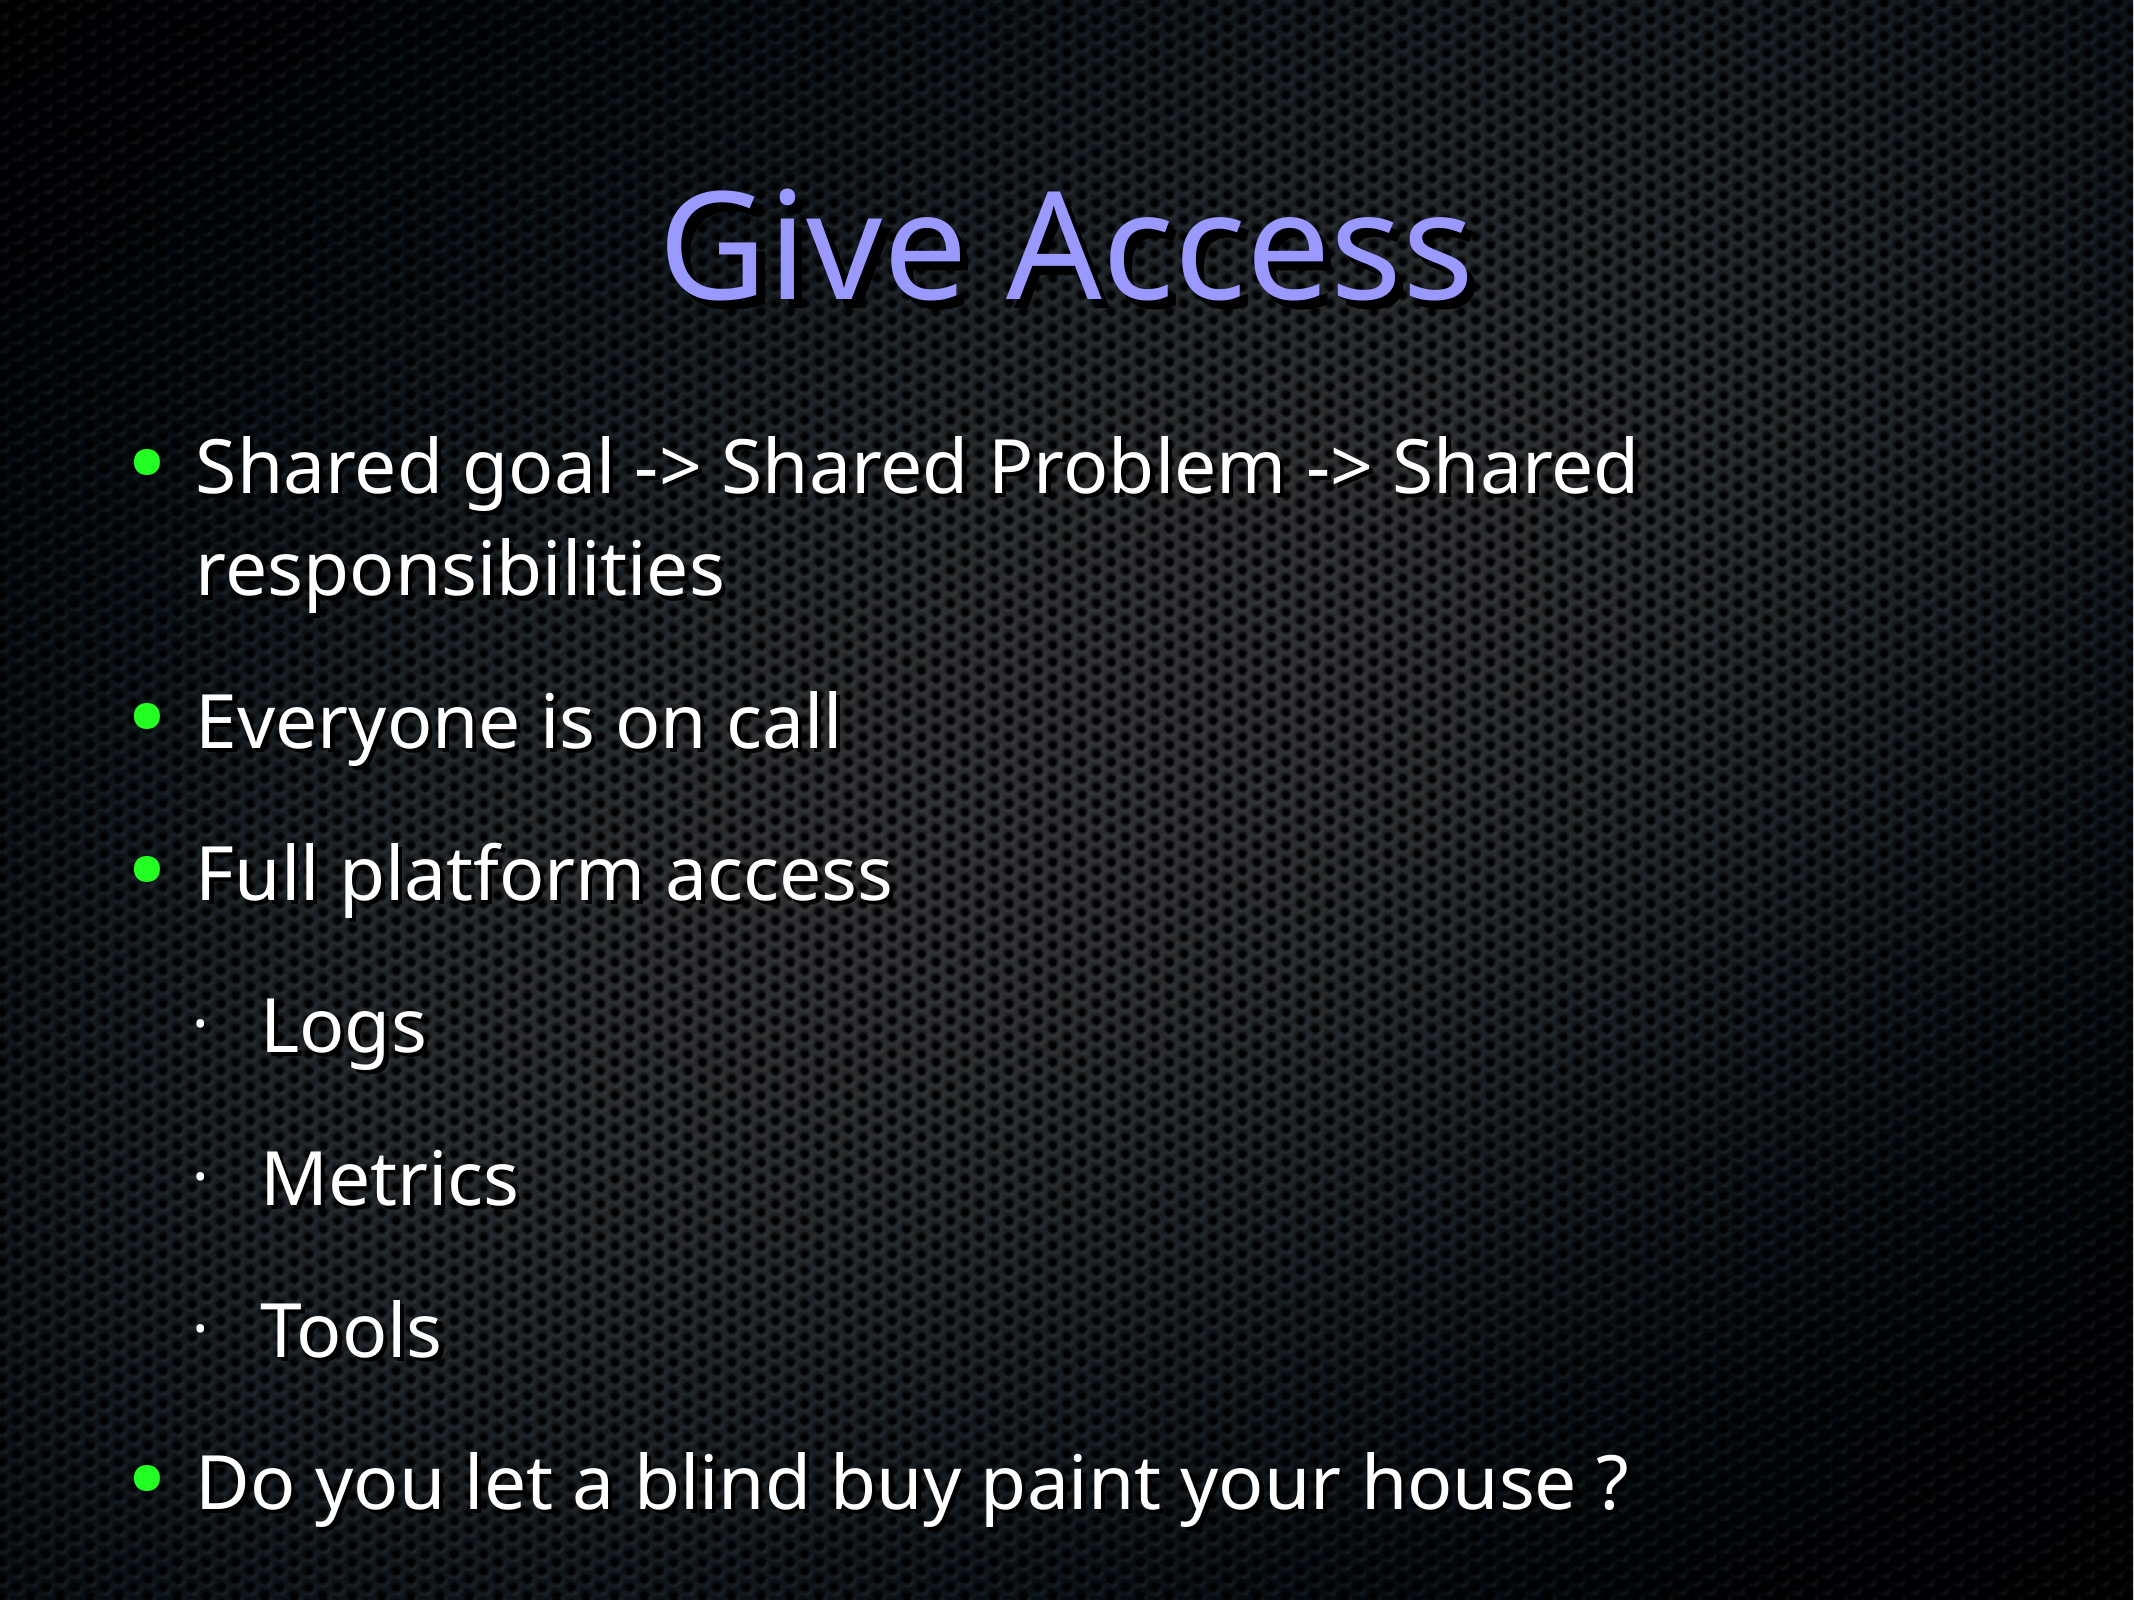

# Give Access
Shared goal -> Shared Problem -> Shared responsibilities
Everyone is on call
Full platform access
Logs
Metrics
Tools
Do you let a blind buy paint your house ?